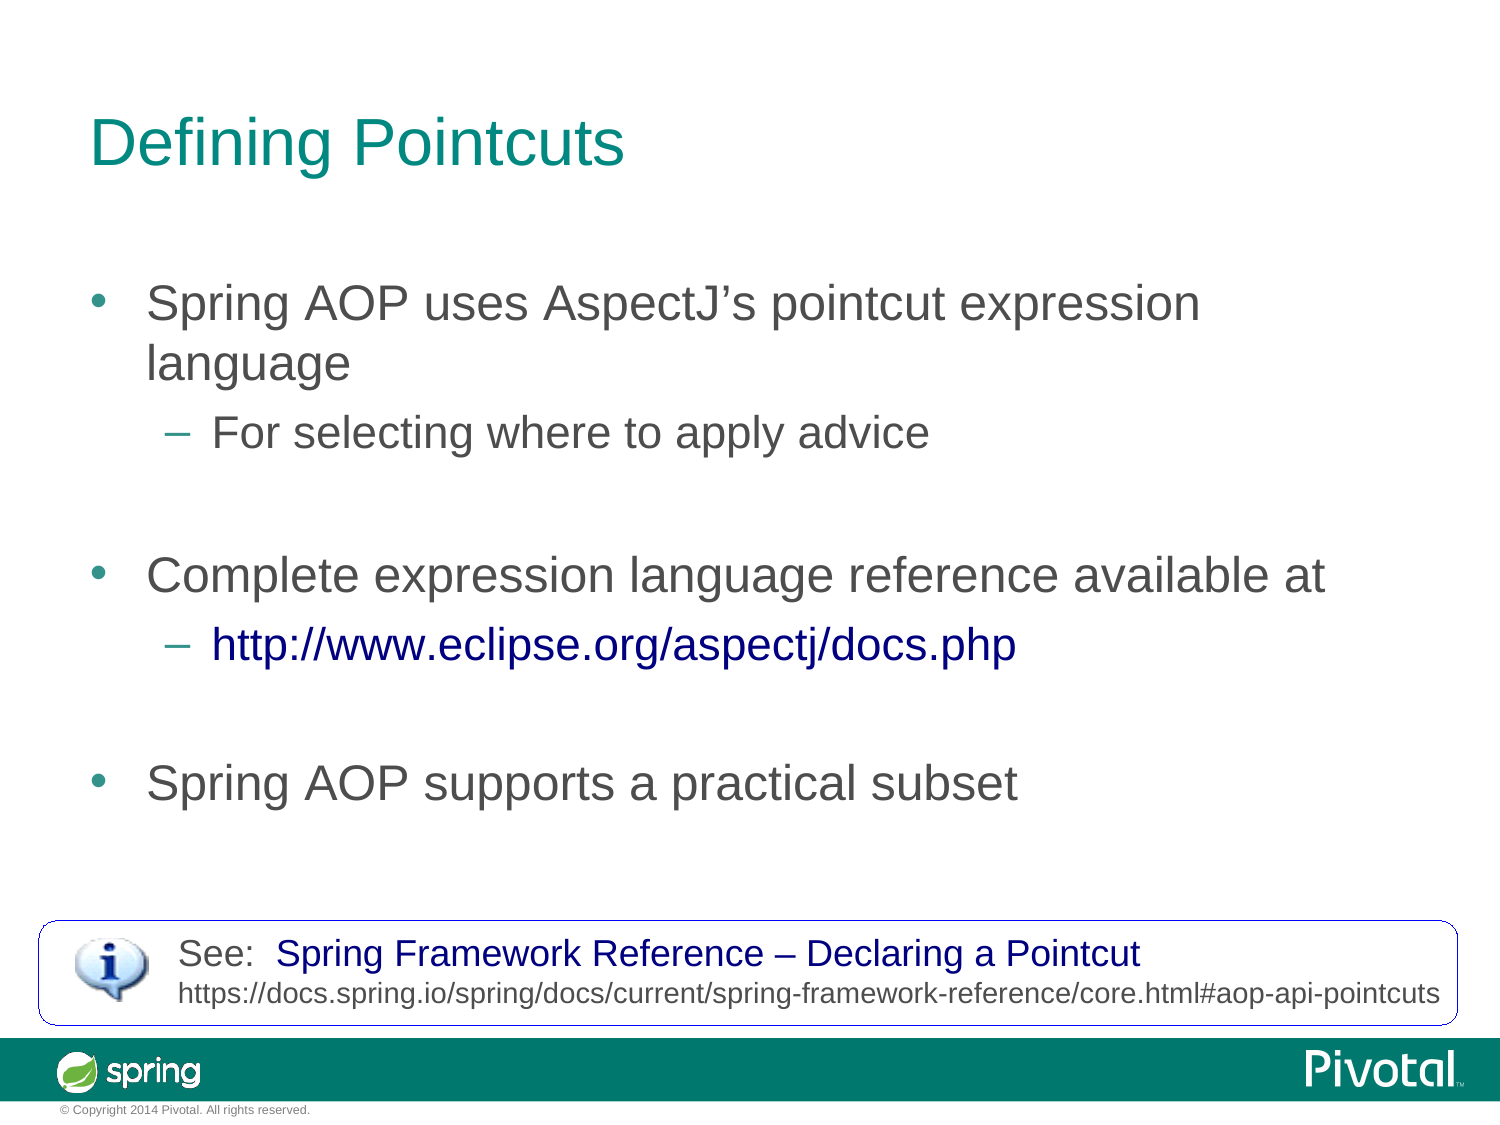

# Defining Pointcuts
Spring AOP uses AspectJ’s pointcut expression language
For selecting where to apply advice
Complete expression language reference available at
http://www.eclipse.org/aspectj/docs.php
Spring AOP supports a practical subset
See: Spring Framework Reference – Declaring a Pointcut
https://docs.spring.io/spring/docs/current/spring-framework-reference/core.html#aop-api-pointcuts